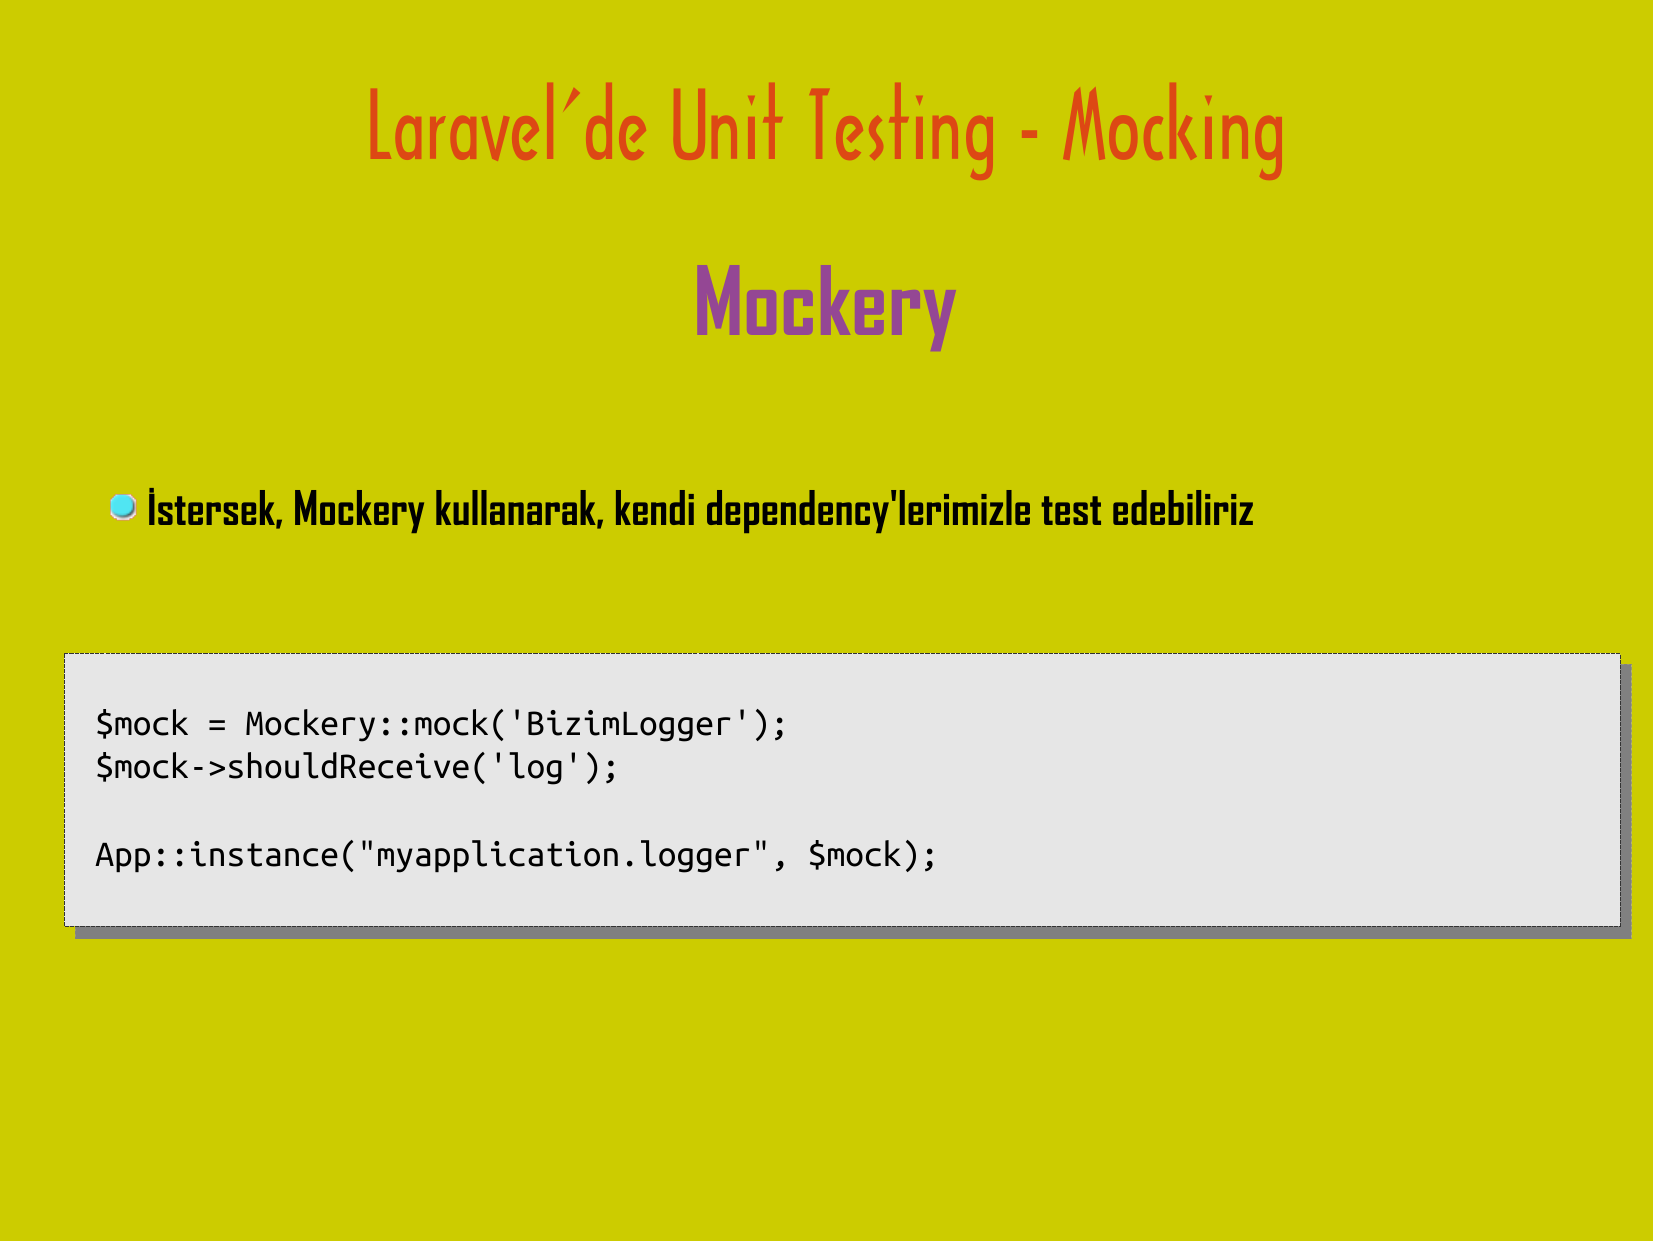

Laravel'de Unit Testing - Mocking
Mockery
 İstersek, Mockery kullanarak, kendi dependency'lerimizle test edebiliriz
$mock = Mockery::mock('BizimLogger');
$mock->shouldReceive('log');
App::instance("myapplication.logger", $mock);